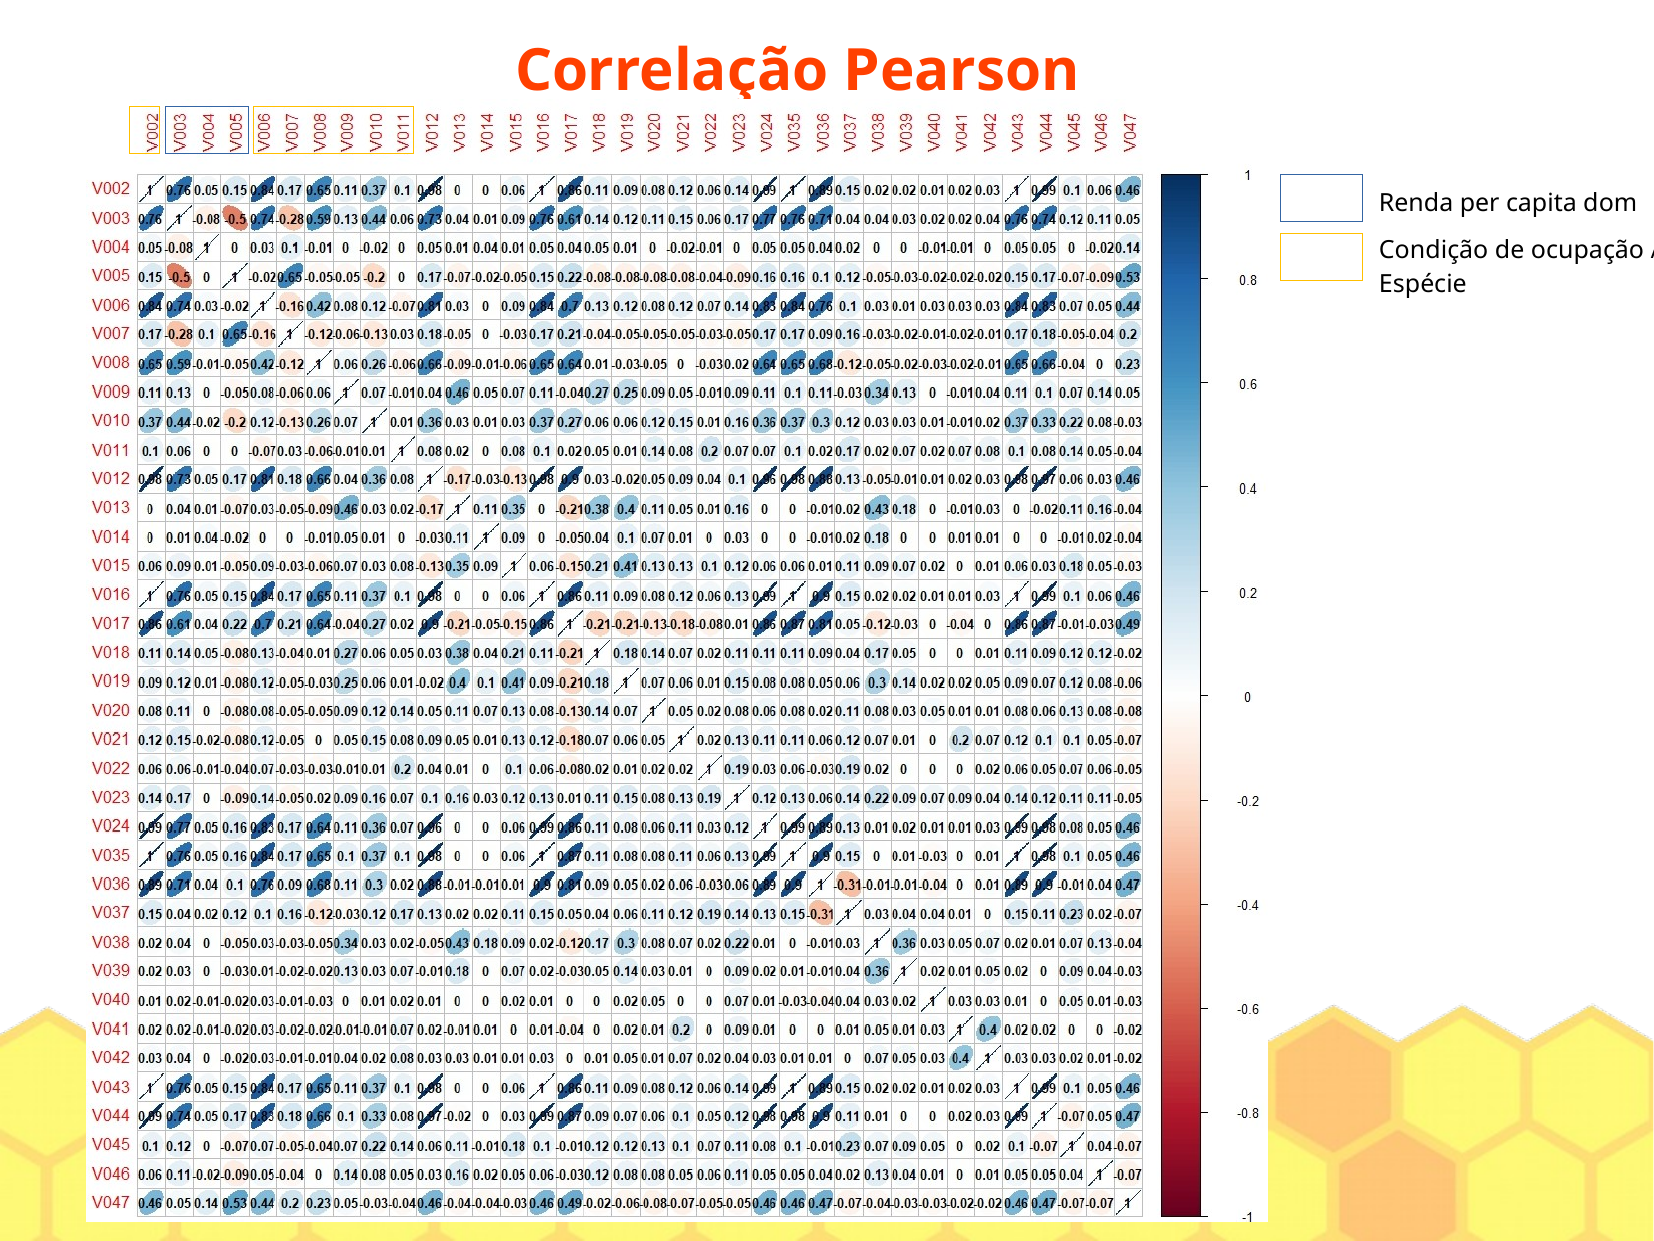

# Correlação Pearson
Renda per capita dom
Condição de ocupação /
Espécie